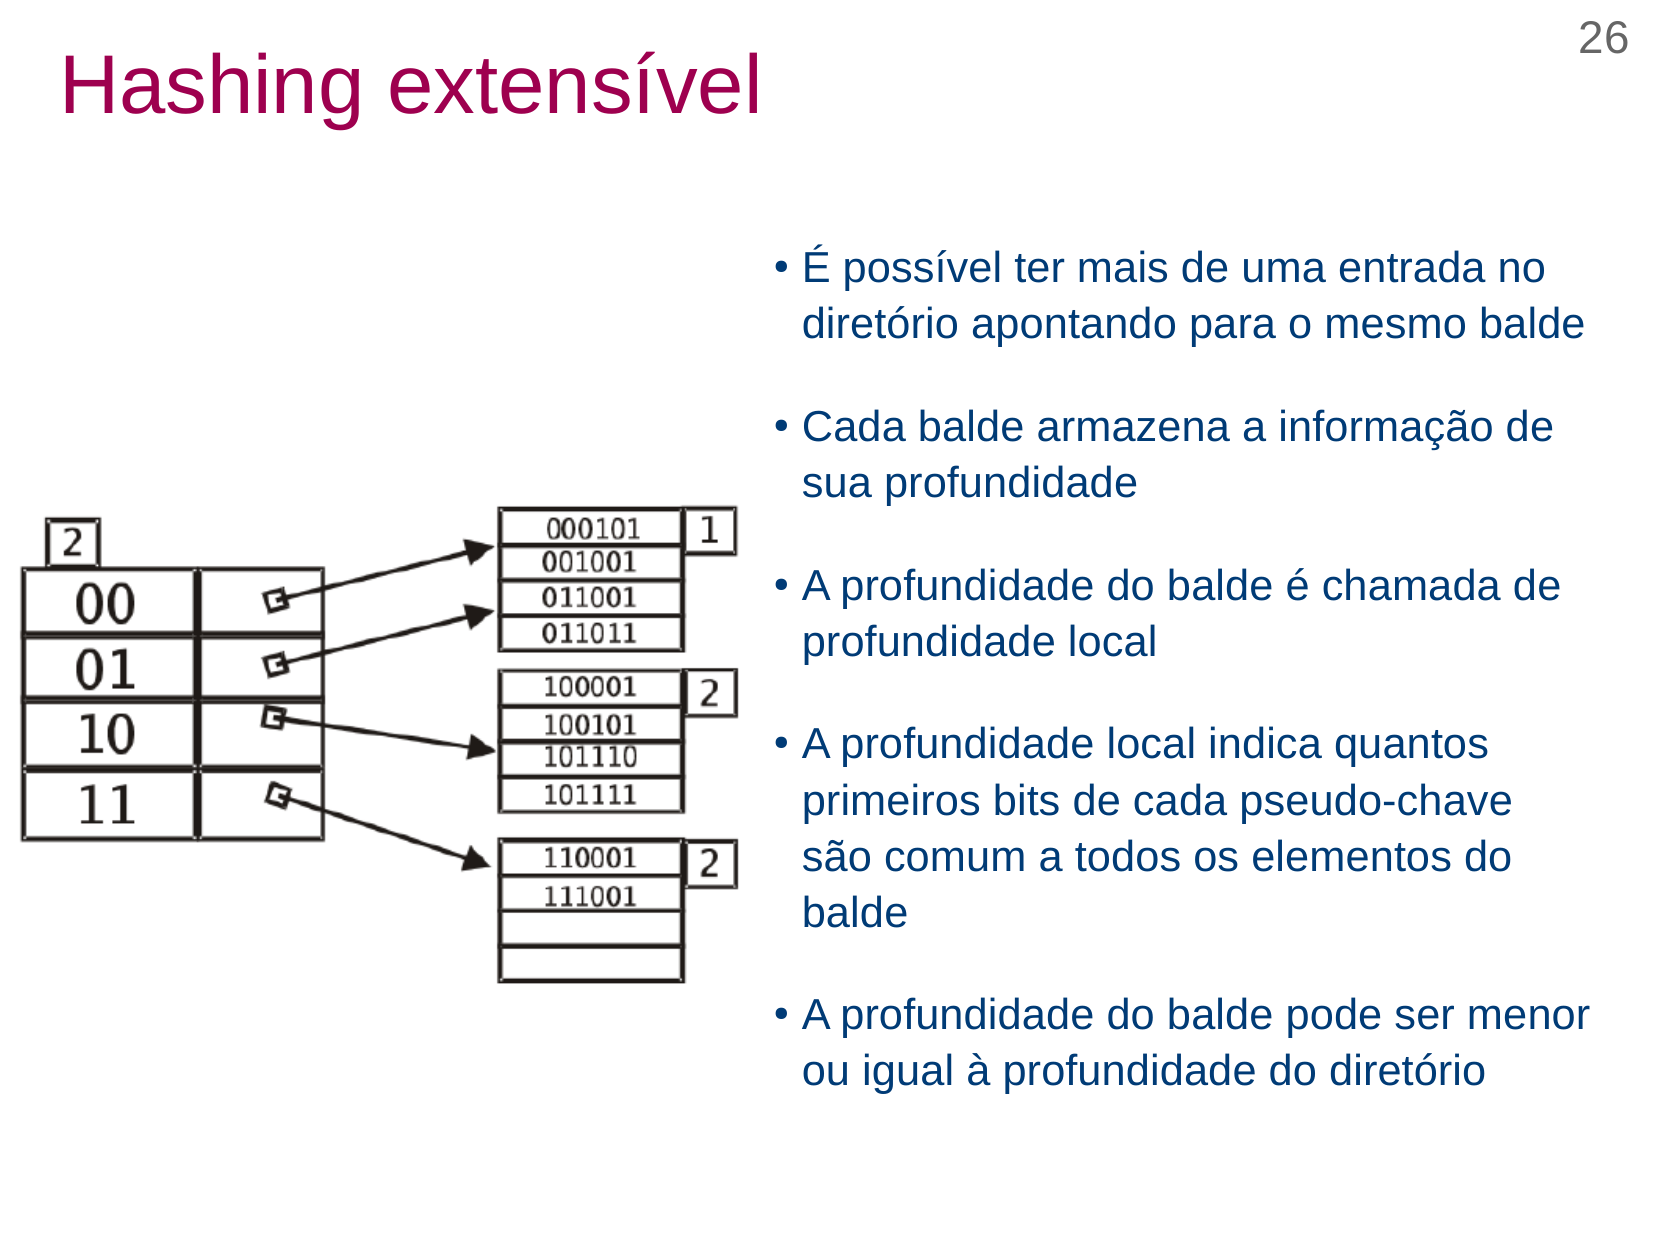

26
# Hashing extensível
É possível ter mais de uma entrada no diretório apontando para o mesmo balde
Cada balde armazena a informação de sua profundidade
A profundidade do balde é chamada de profundidade local
A profundidade local indica quantos primeiros bits de cada pseudo-chave são comum a todos os elementos do balde
A profundidade do balde pode ser menor ou igual à profundidade do diretório